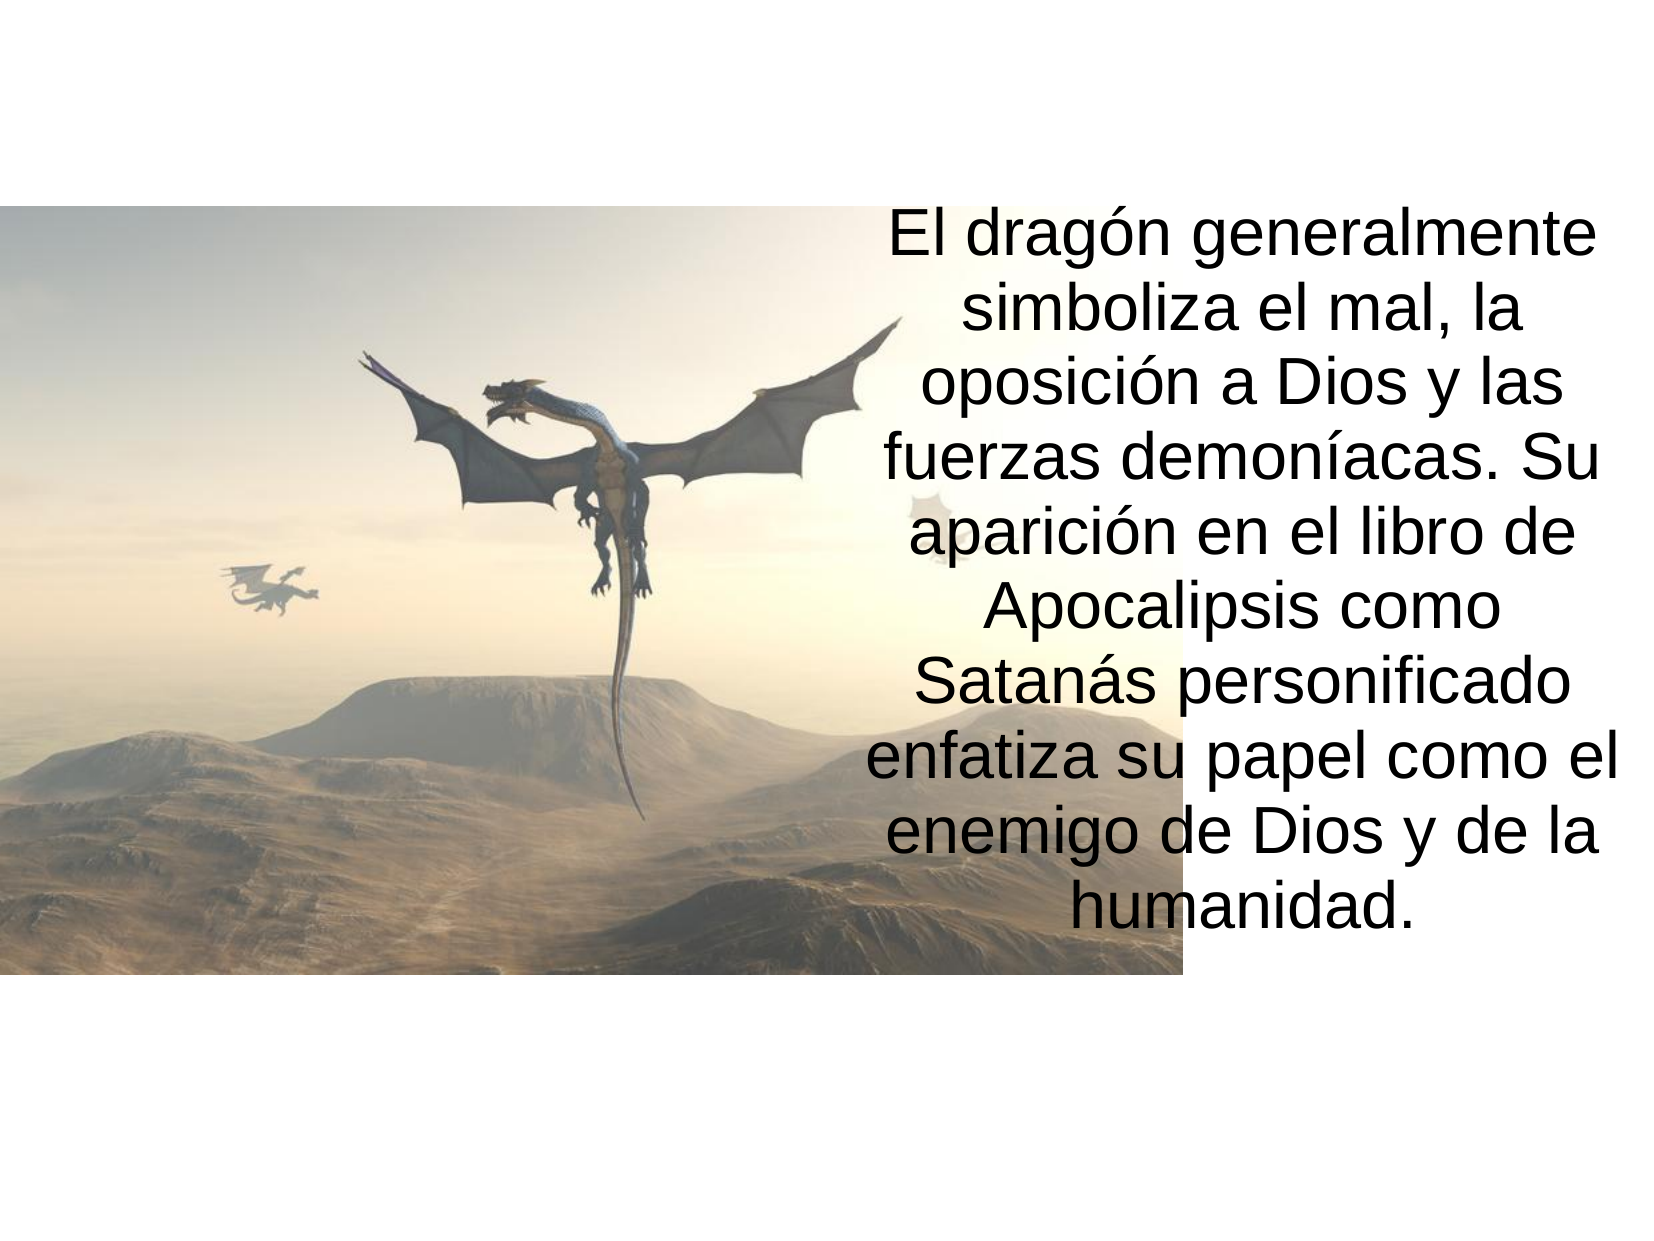

# El dragón generalmente simboliza el mal, la oposición a Dios y las fuerzas demoníacas. Su aparición en el libro de Apocalipsis como Satanás personificado enfatiza su papel como el enemigo de Dios y de la humanidad.